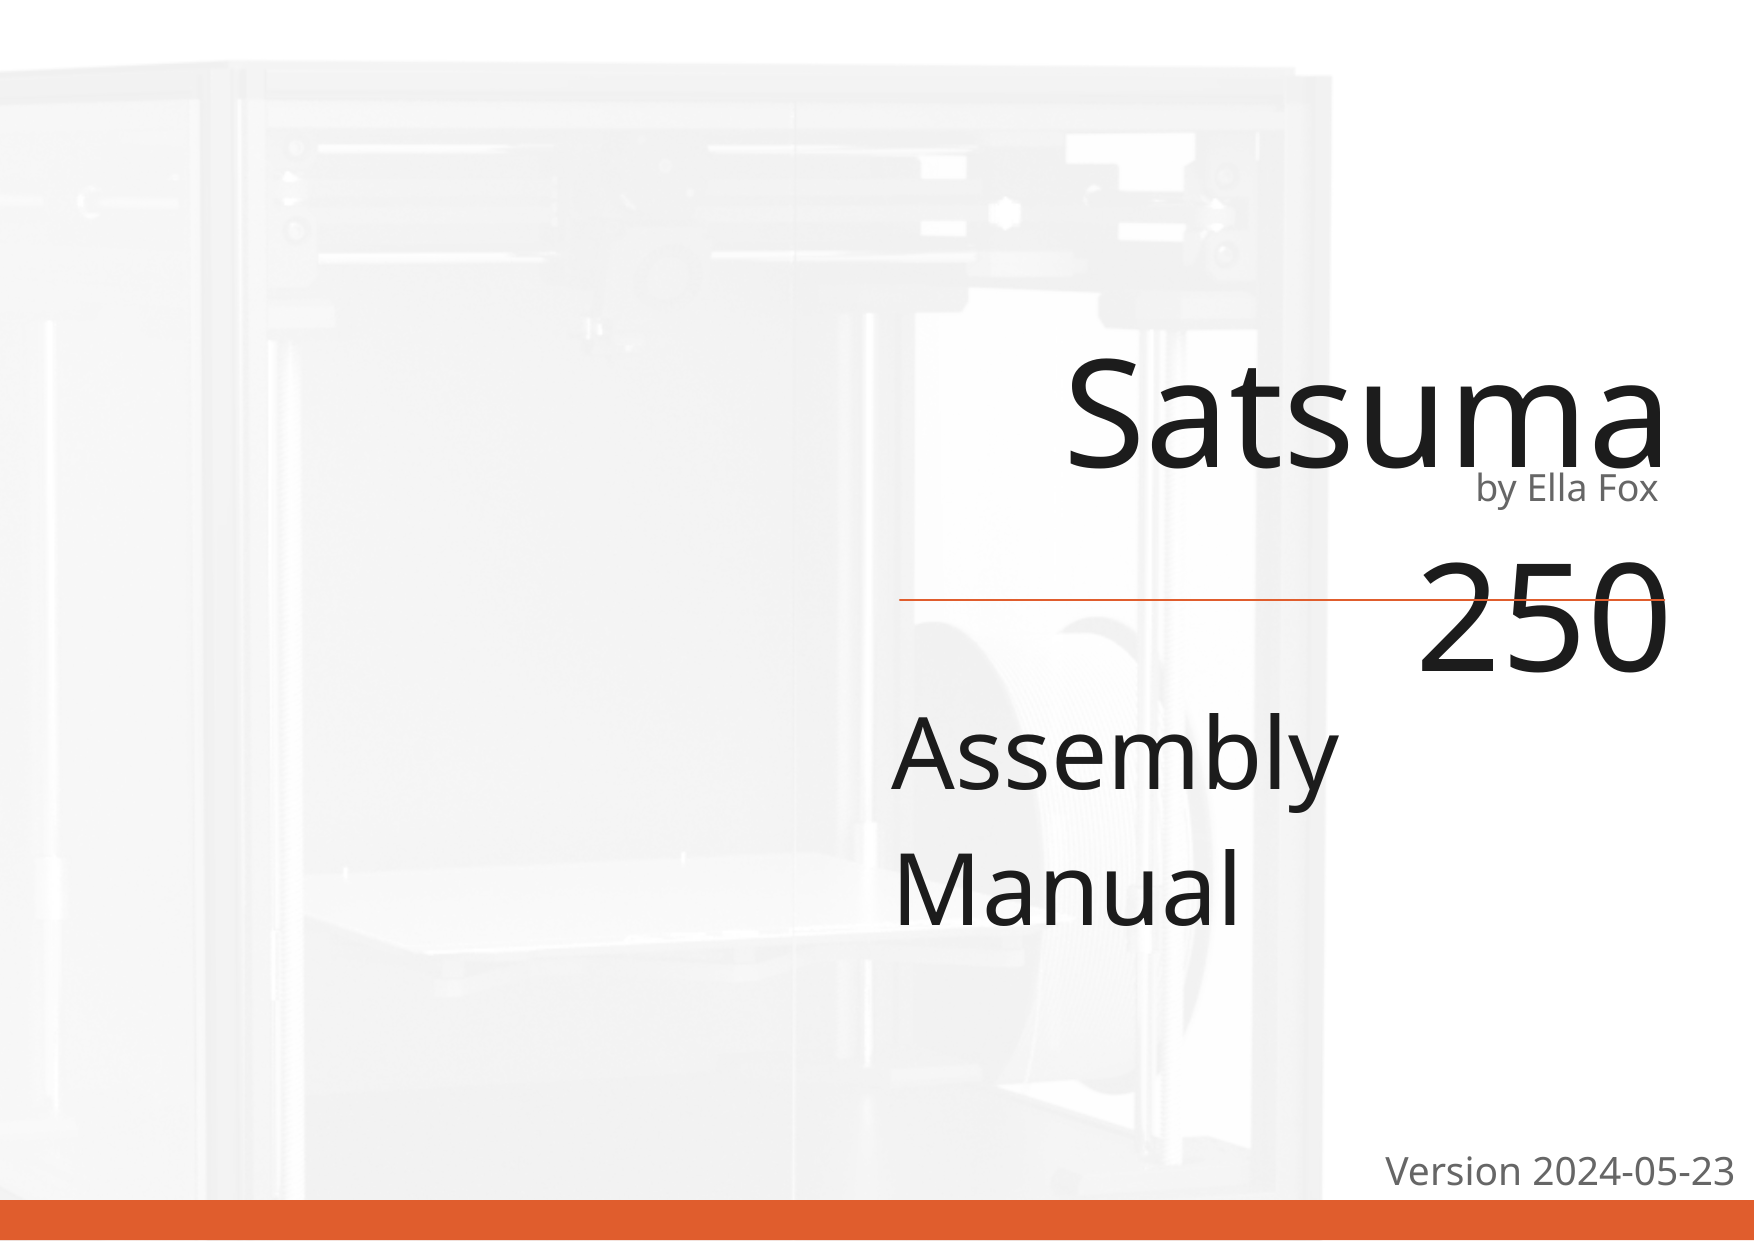

Satsuma 250
by Ella Fox
Assembly Manual
Version 2024-05-23